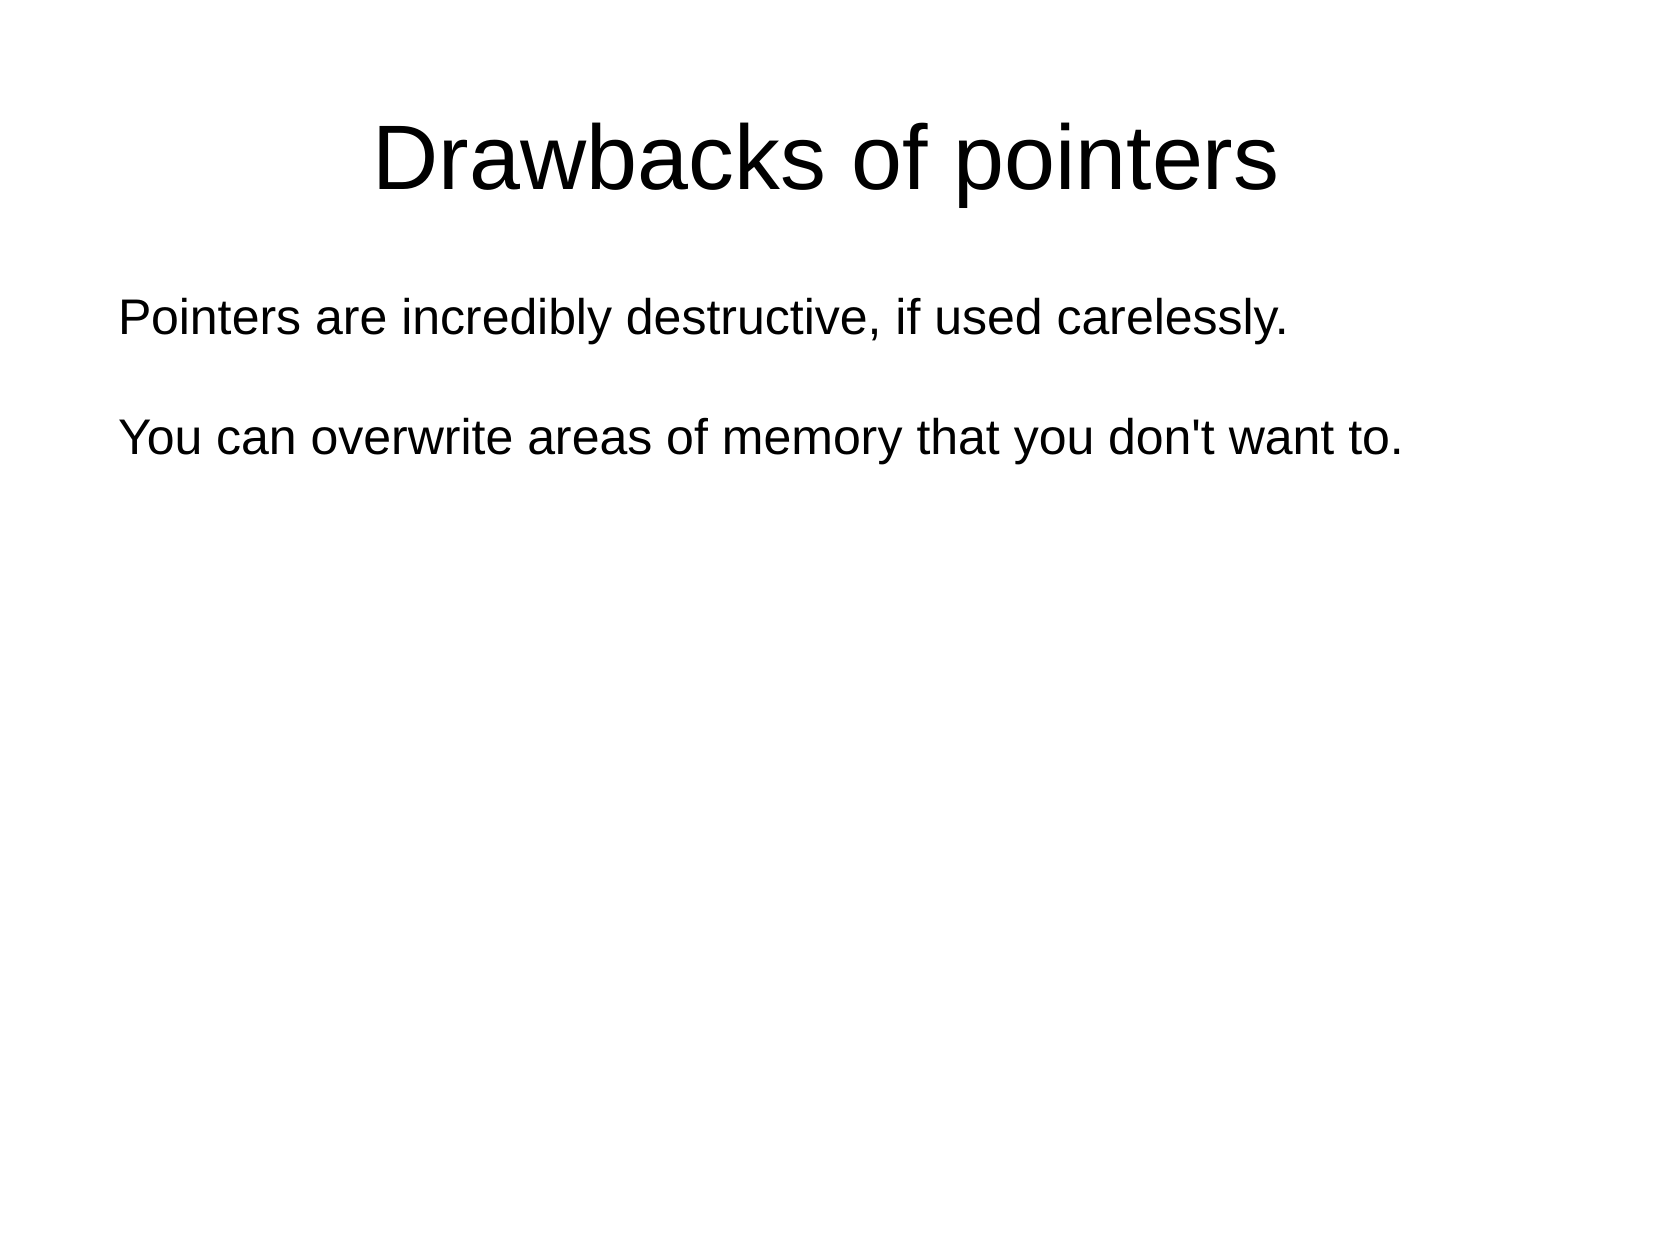

# Drawbacks of pointers
Pointers are incredibly destructive, if used carelessly.
You can overwrite areas of memory that you don't want to.